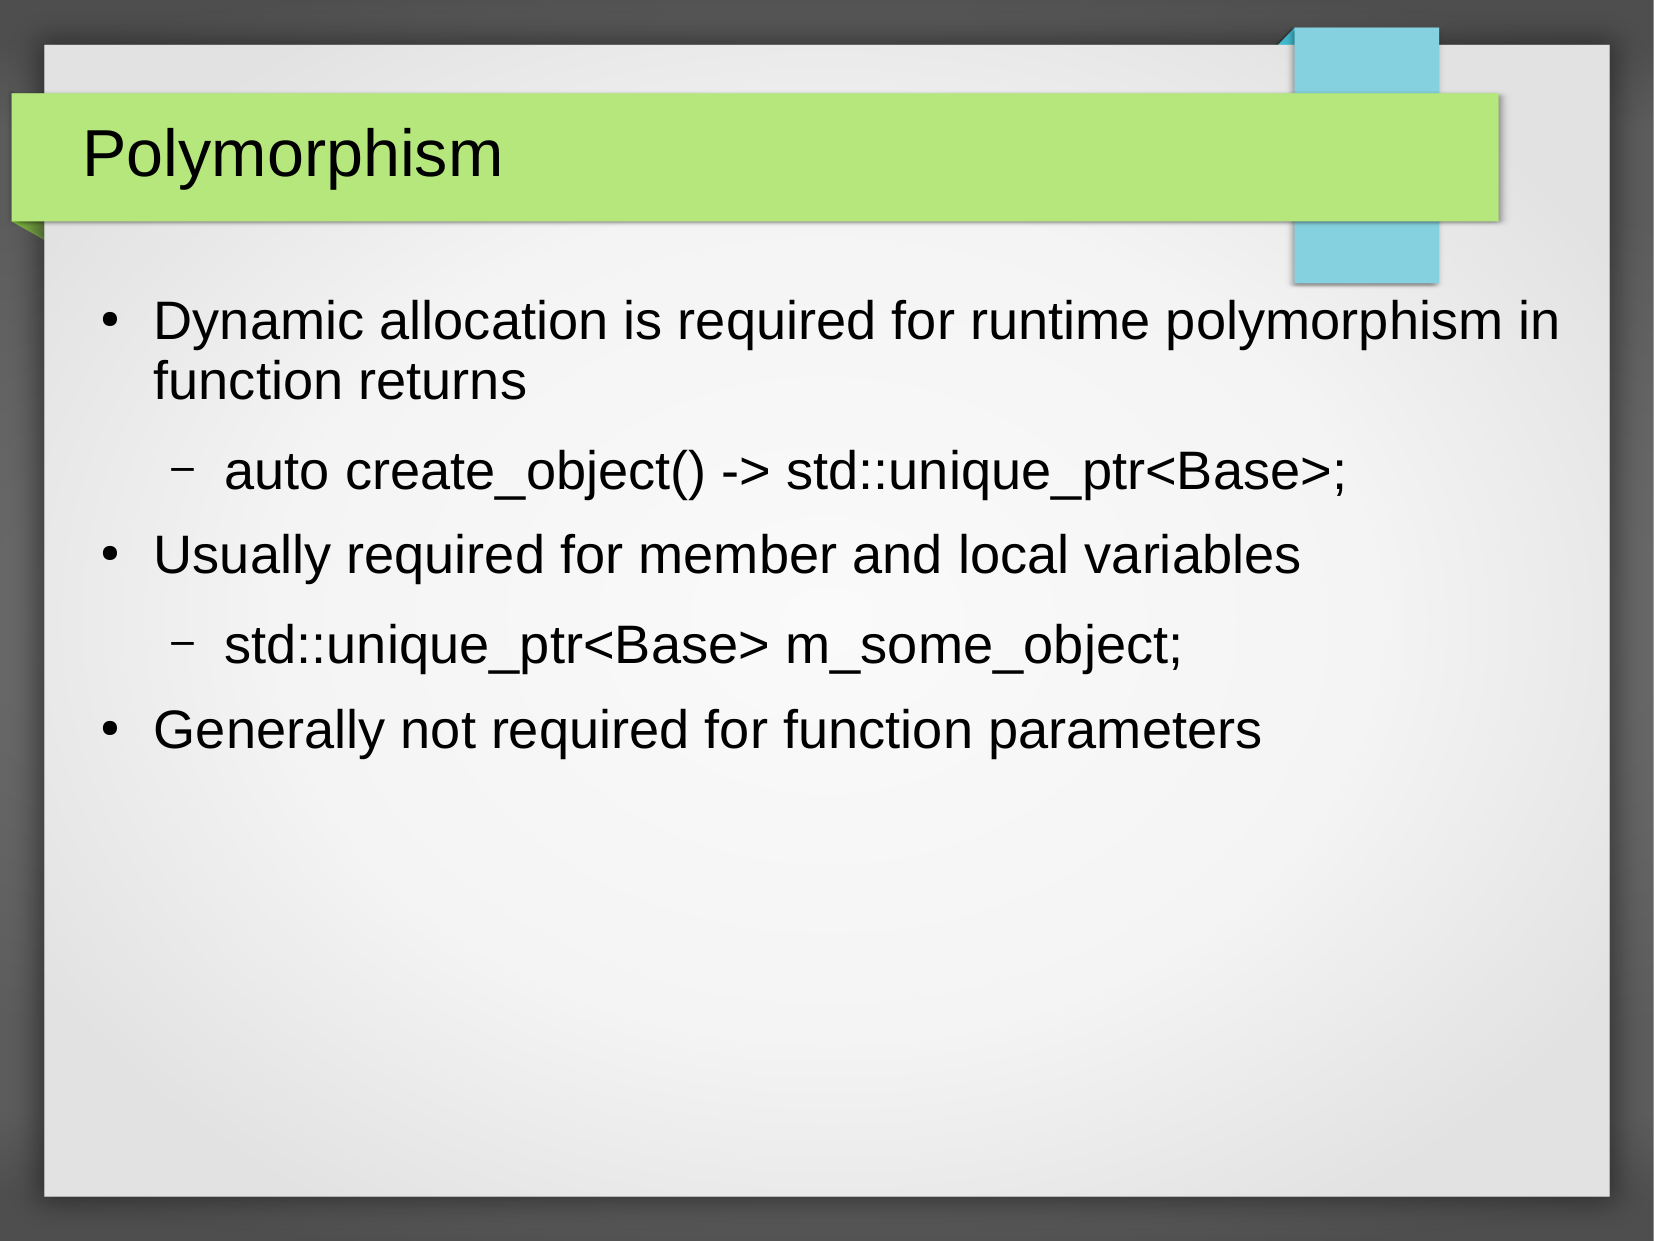

# Polymorphism
Dynamic allocation is required for runtime polymorphism in function returns
auto create_object() -> std::unique_ptr<Base>;
Usually required for member and local variables
std::unique_ptr<Base> m_some_object;
Generally not required for function parameters